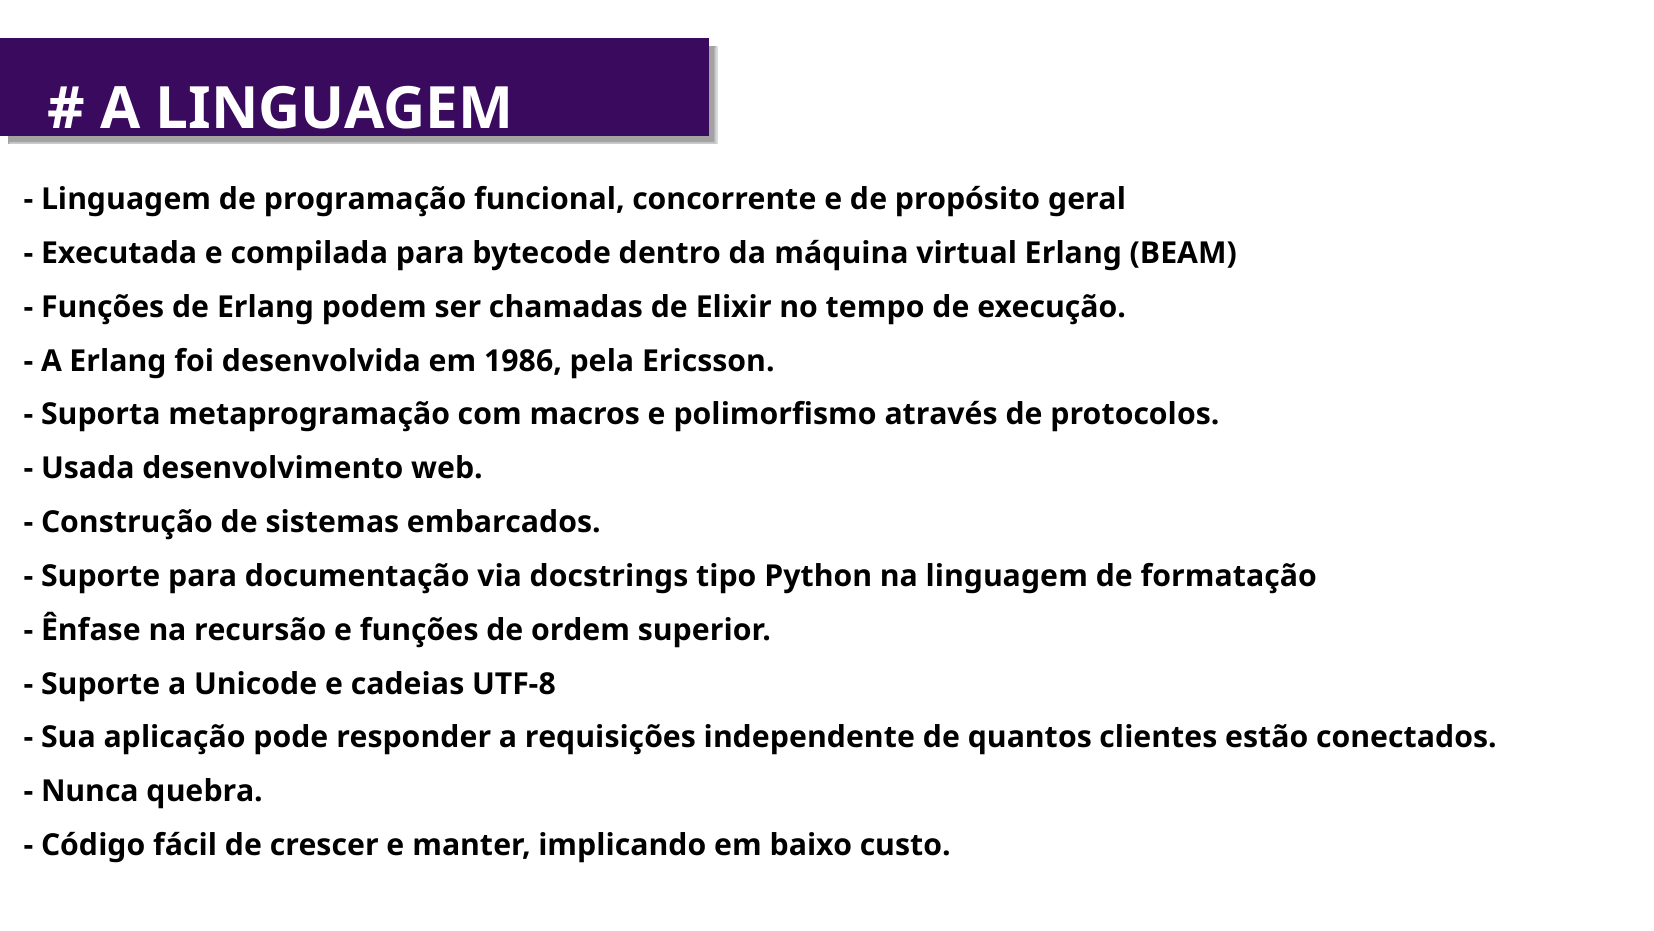

# A LINGUAGEM
# - Linguagem de programação funcional, concorrente e de propósito geral
- Executada e compilada para bytecode dentro da máquina virtual Erlang (BEAM)
- Funções de Erlang podem ser chamadas de Elixir no tempo de execução.
- A Erlang foi desenvolvida em 1986, pela Ericsson.
- Suporta metaprogramação com macros e polimorfismo através de protocolos.
- Usada desenvolvimento web.
- Construção de sistemas embarcados.
- Suporte para documentação via docstrings tipo Python na linguagem de formatação
- Ênfase na recursão e funções de ordem superior.
- Suporte a Unicode e cadeias UTF-8
- Sua aplicação pode responder a requisições independente de quantos clientes estão conectados.
- Nunca quebra.
- Código fácil de crescer e manter, implicando em baixo custo.